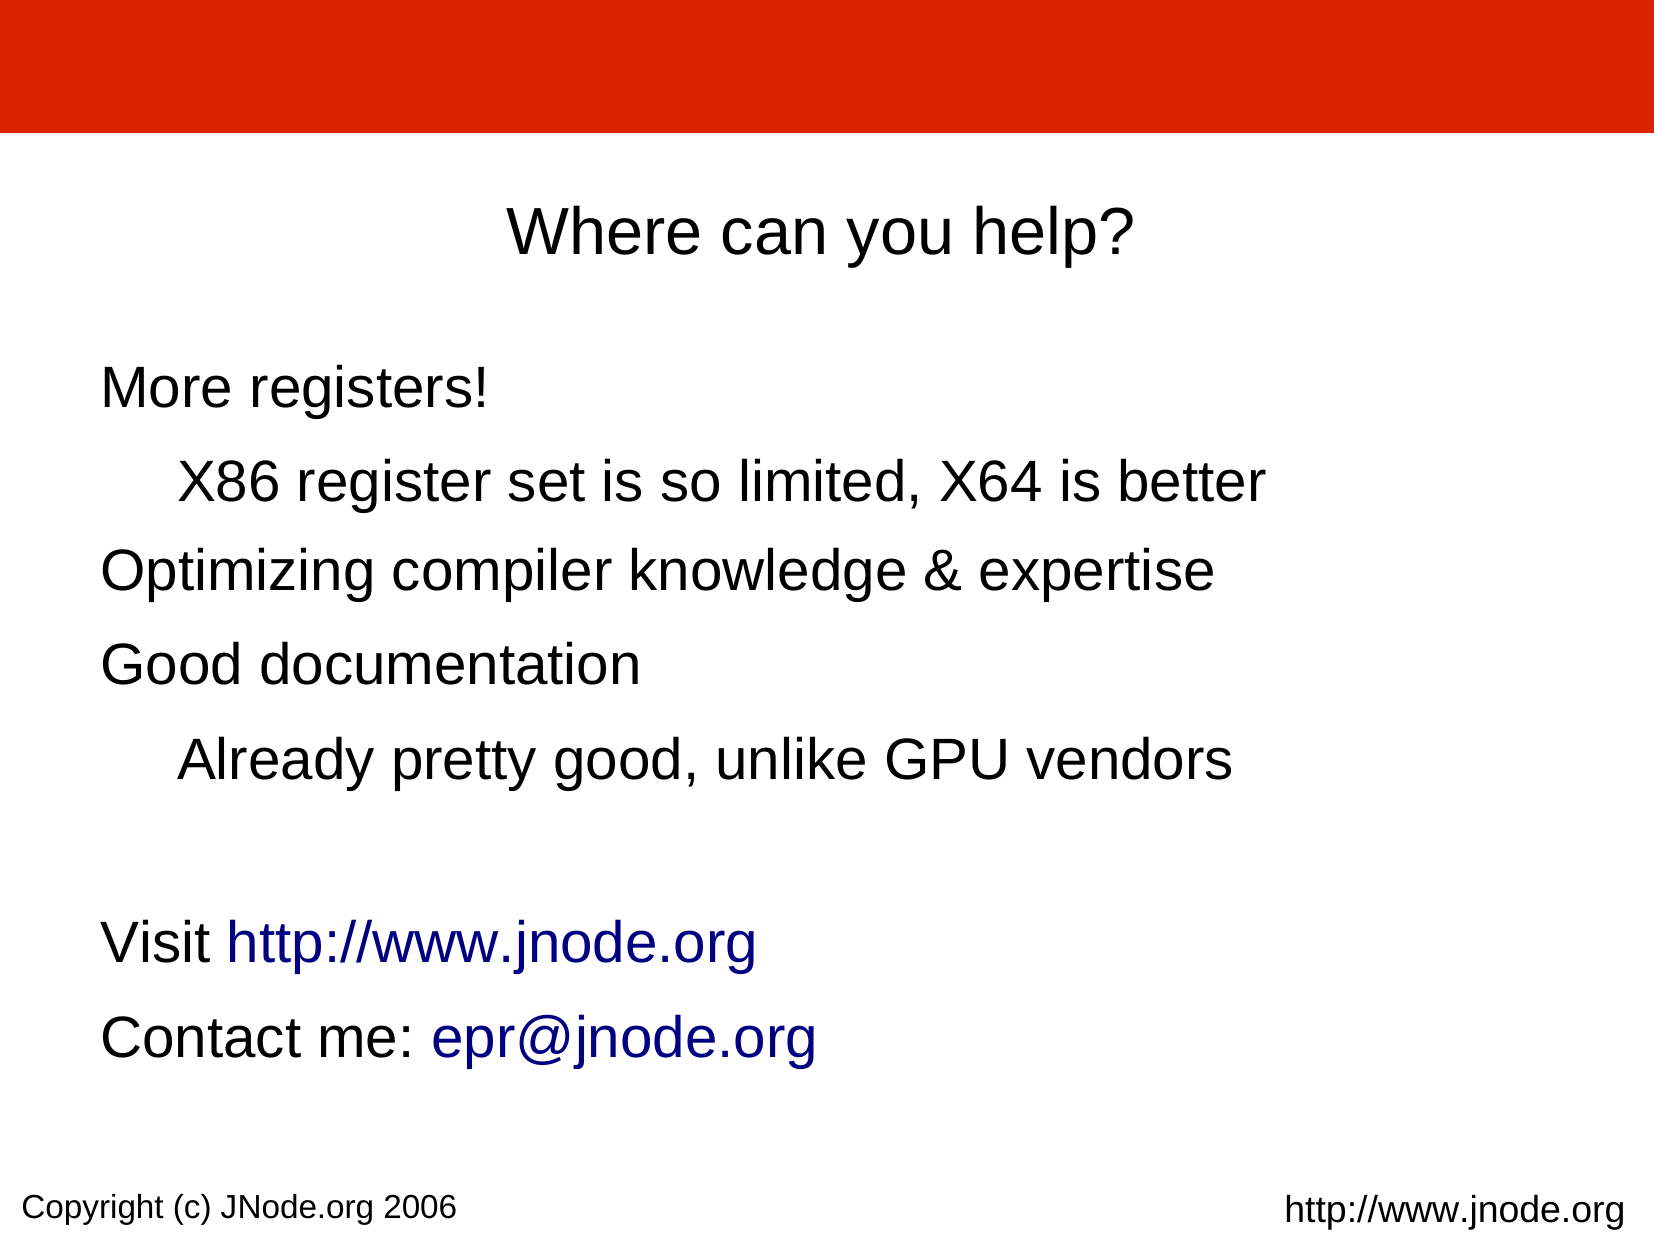

# Where can you help?
More registers!
X86 register set is so limited, X64 is better
Optimizing compiler knowledge & expertise
Good documentation
Already pretty good, unlike GPU vendors
Visit http://www.jnode.org
Contact me: epr@jnode.org